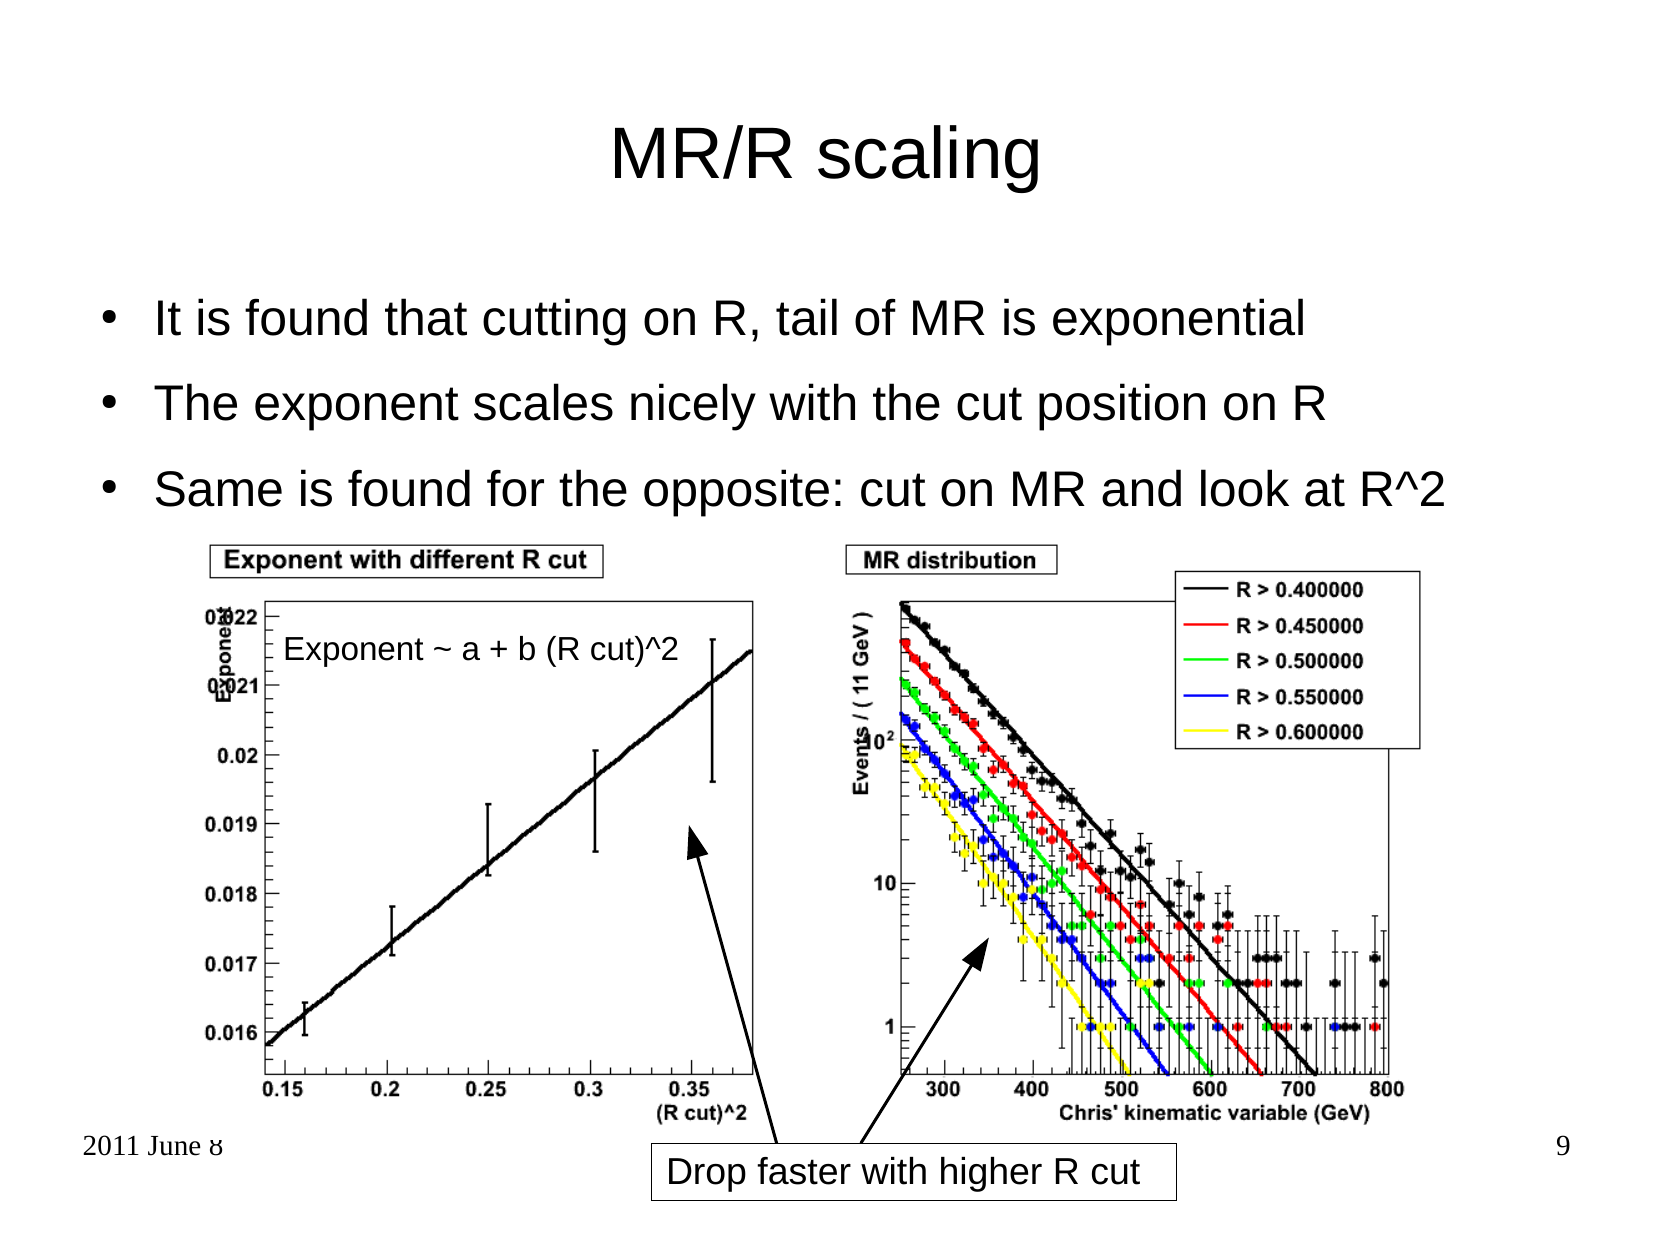

# MR/R scaling
It is found that cutting on R, tail of MR is exponential
The exponent scales nicely with the cut position on R
Same is found for the opposite: cut on MR and look at R^2
Exponent ~ a + b (R cut)^2
2011 June 8
9
Drop faster with higher R cut